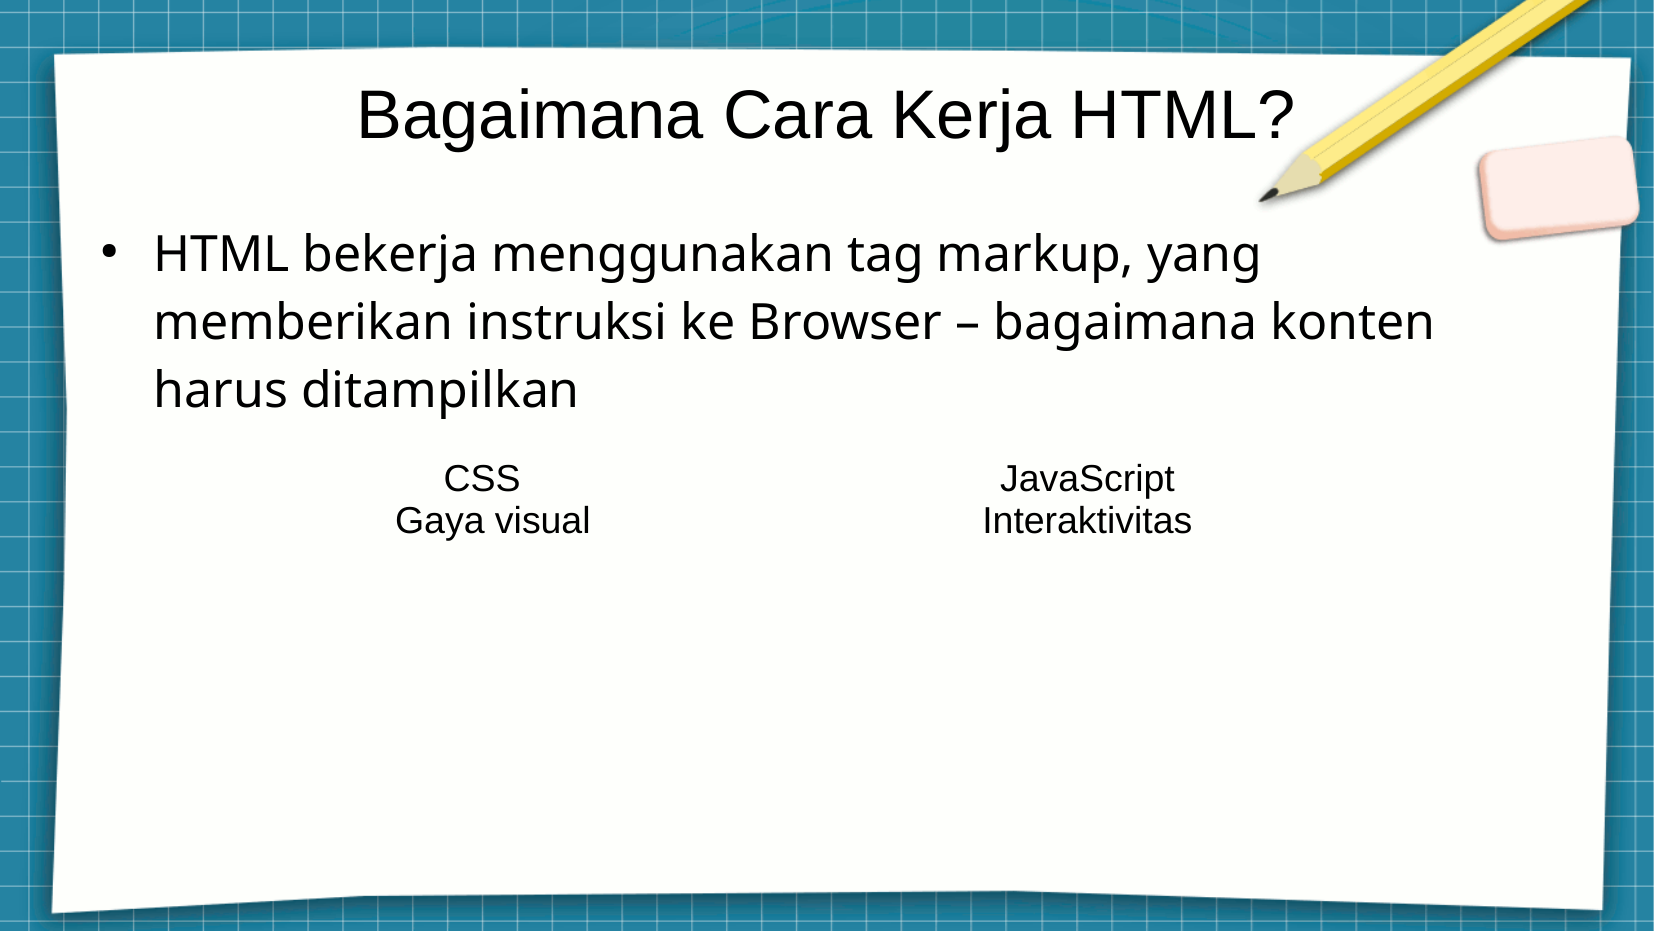

# Bagaimana Cara Kerja HTML?
HTML bekerja menggunakan tag markup, yang memberikan instruksi ke Browser – bagaimana konten harus ditampilkan
CSS
 Gaya visual
JavaScript
Interaktivitas